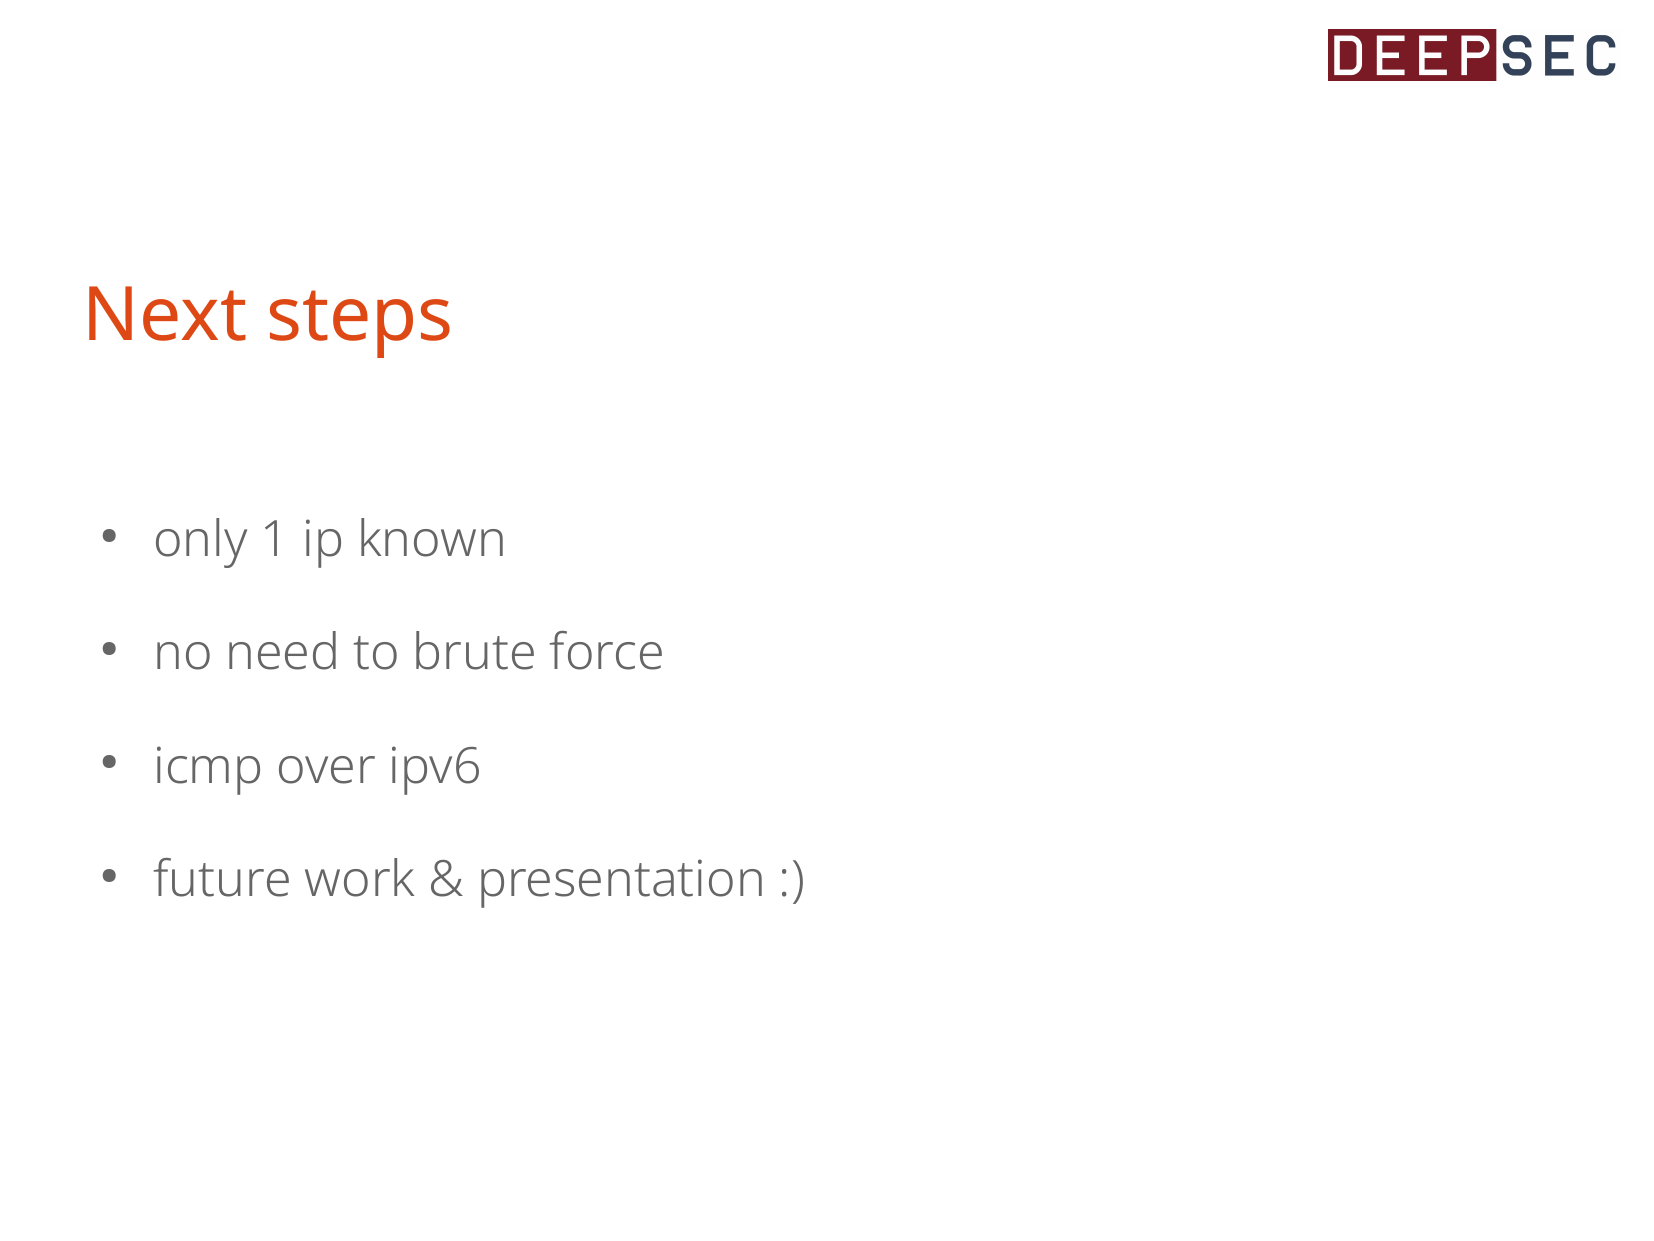

# Next steps
only 1 ip known
no need to brute force
icmp over ipv6
future work & presentation :)